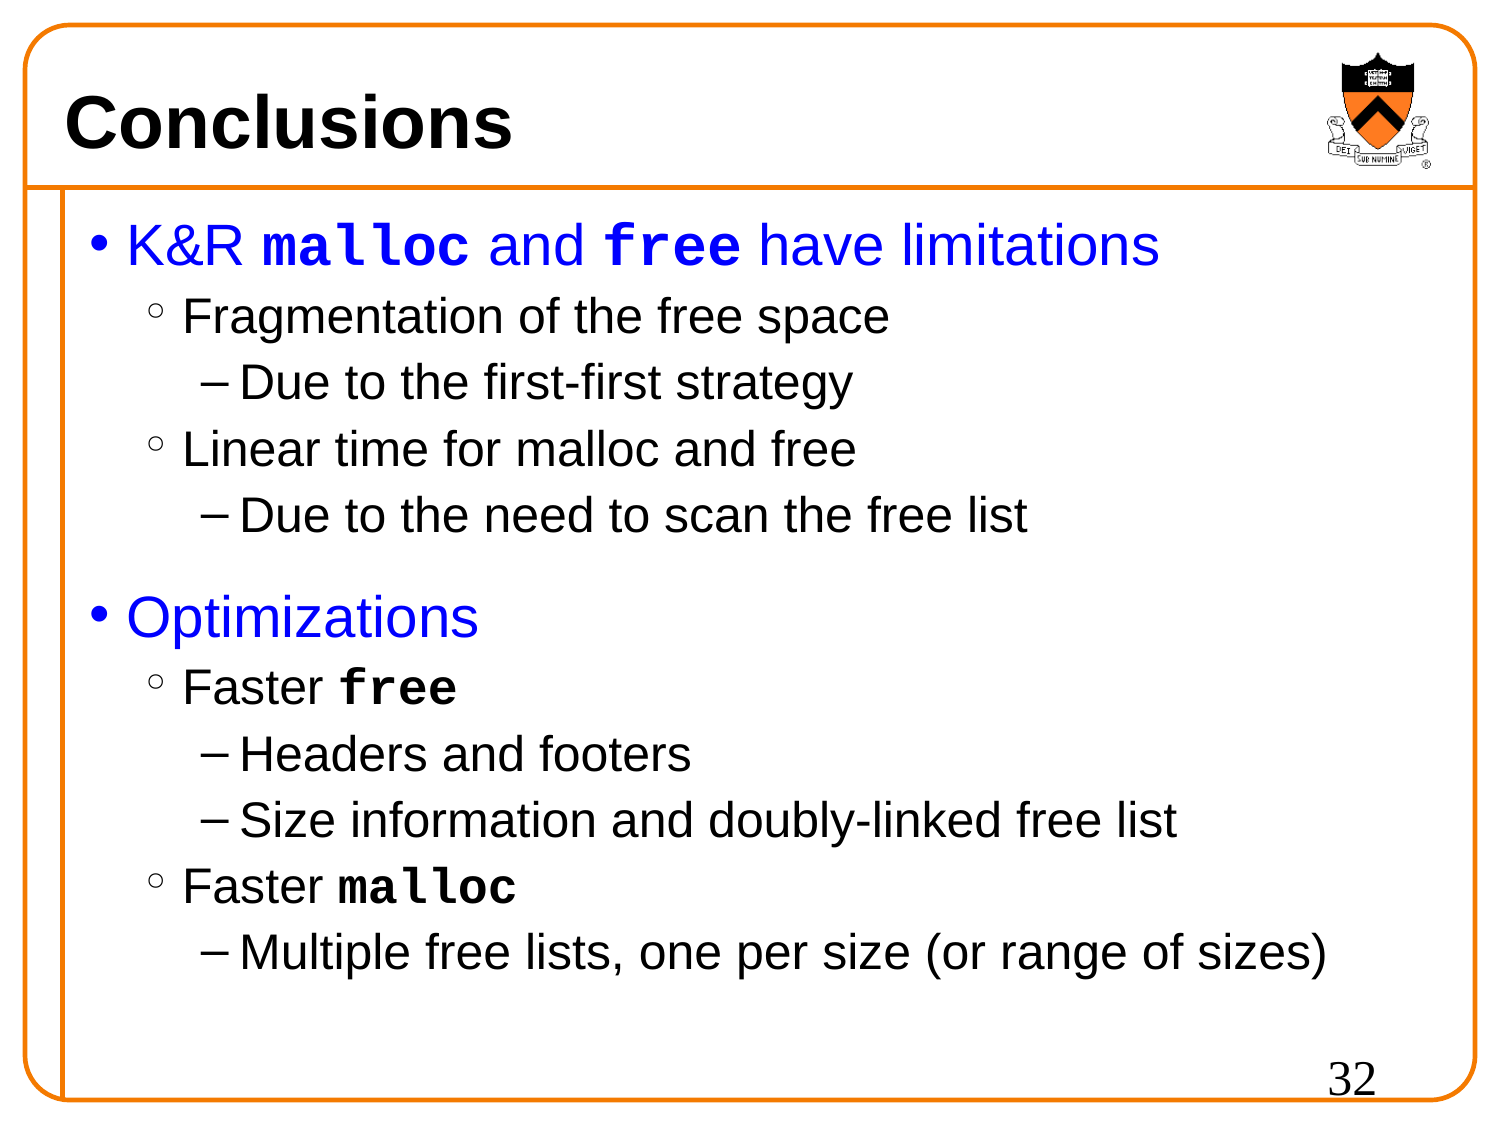

# Conclusions
K&R malloc and free have limitations
Fragmentation of the free space
Due to the first-first strategy
Linear time for malloc and free
Due to the need to scan the free list
Optimizations
Faster free
Headers and footers
Size information and doubly-linked free list
Faster malloc
Multiple free lists, one per size (or range of sizes)
32